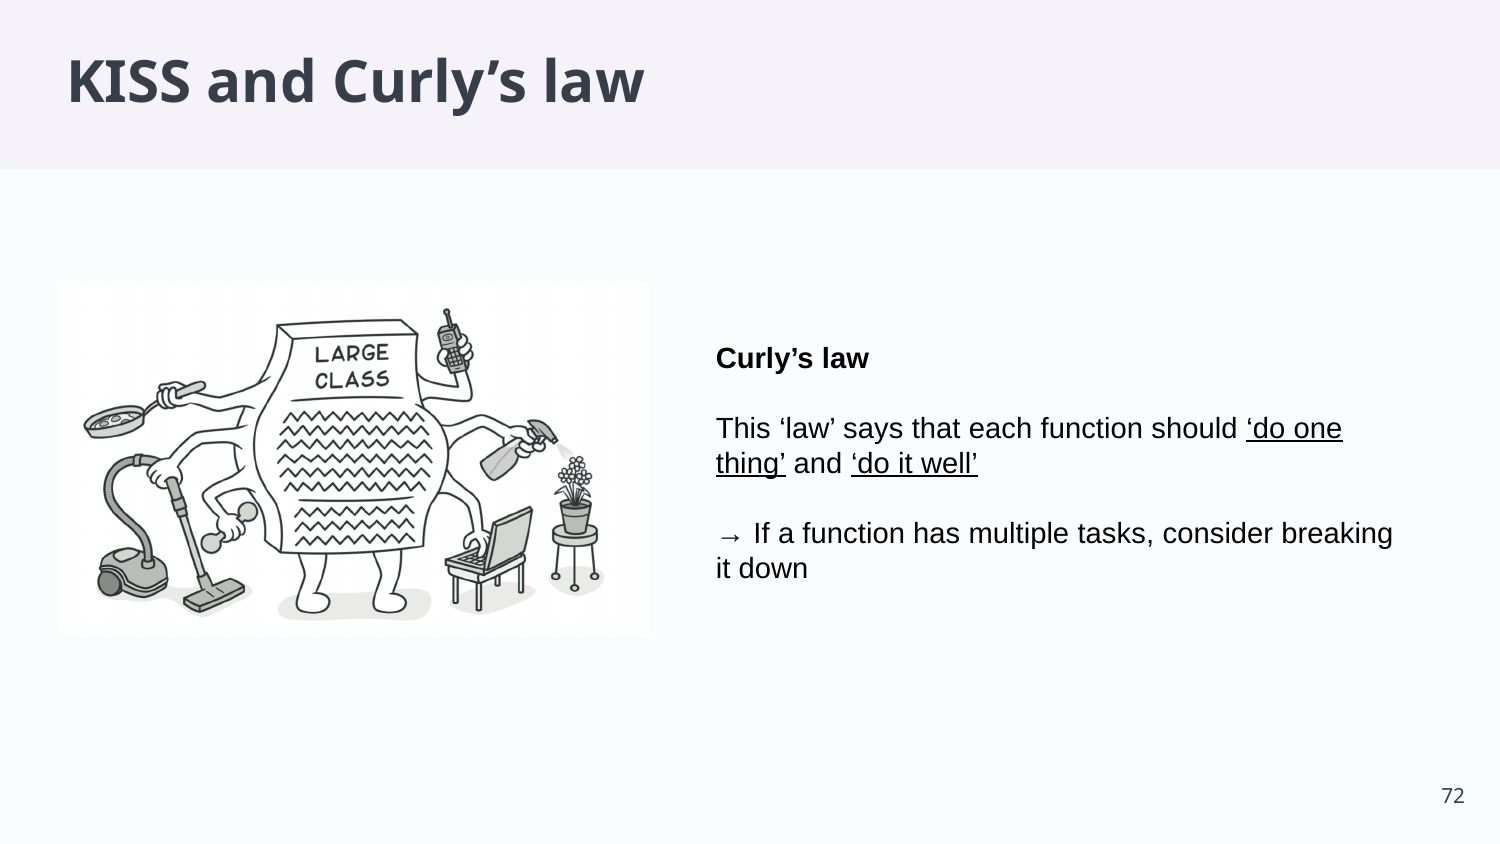

# KISS and Curly’s law
Curly’s law
This ‘law’ says that each function should ‘do one thing’ and ‘do it well’
→ If a function has multiple tasks, consider breaking it down